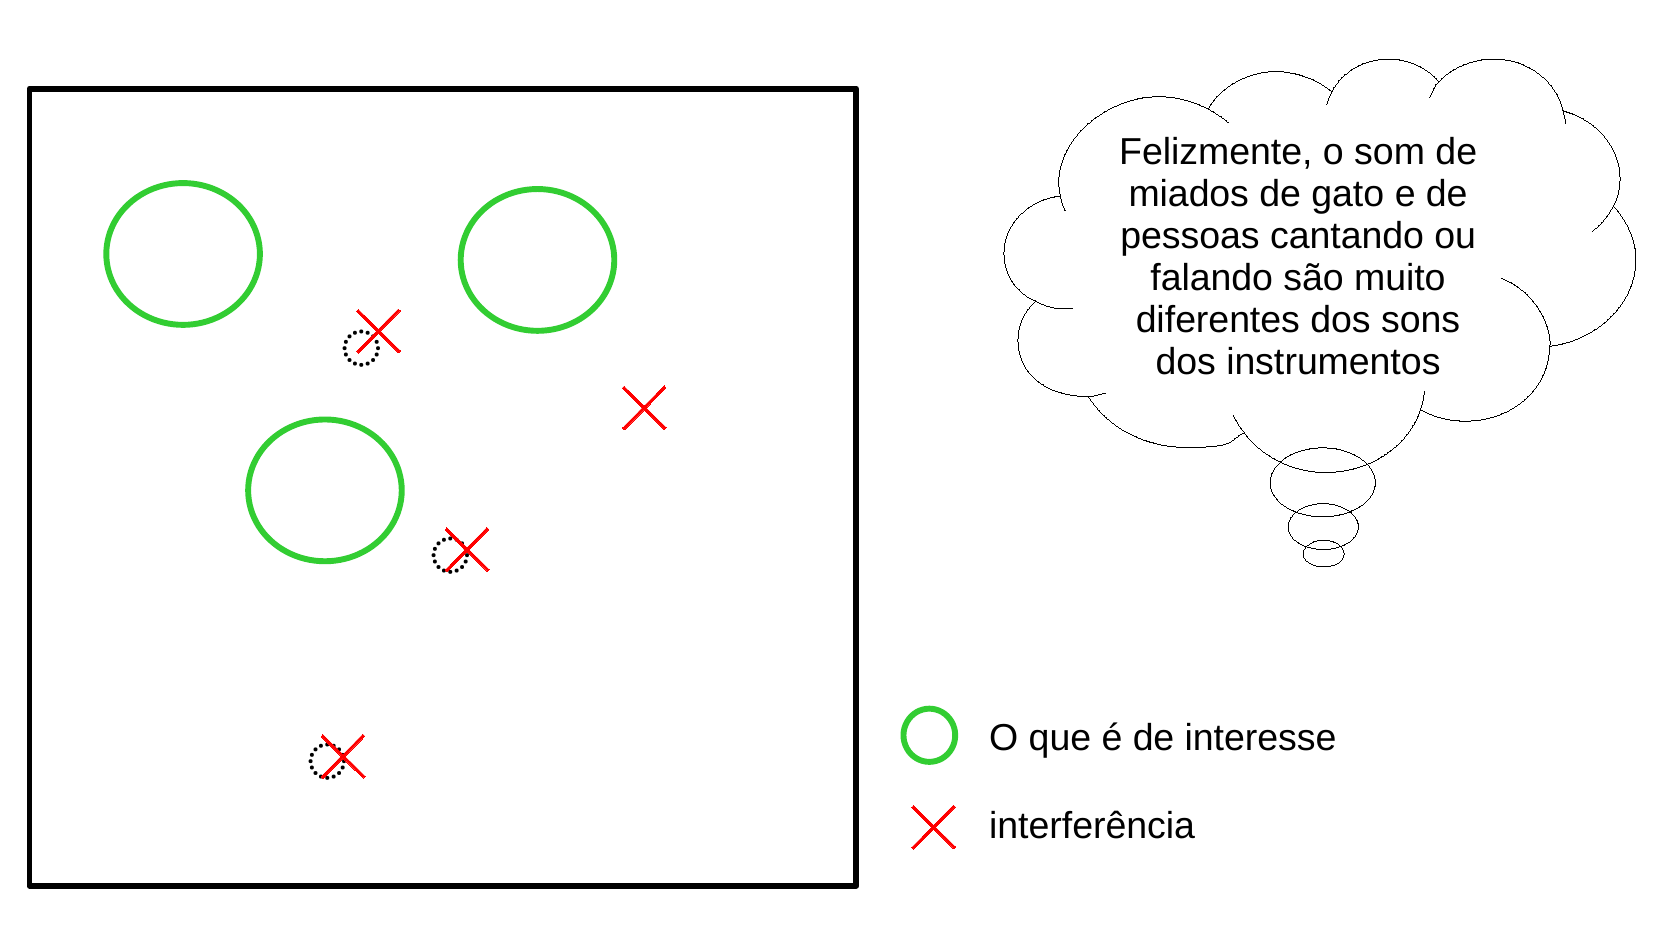

Felizmente, o som de miados de gato e de pessoas cantando ou falando são muito diferentes dos sons dos instrumentos
️
️
️
O que é de interesse
interferência